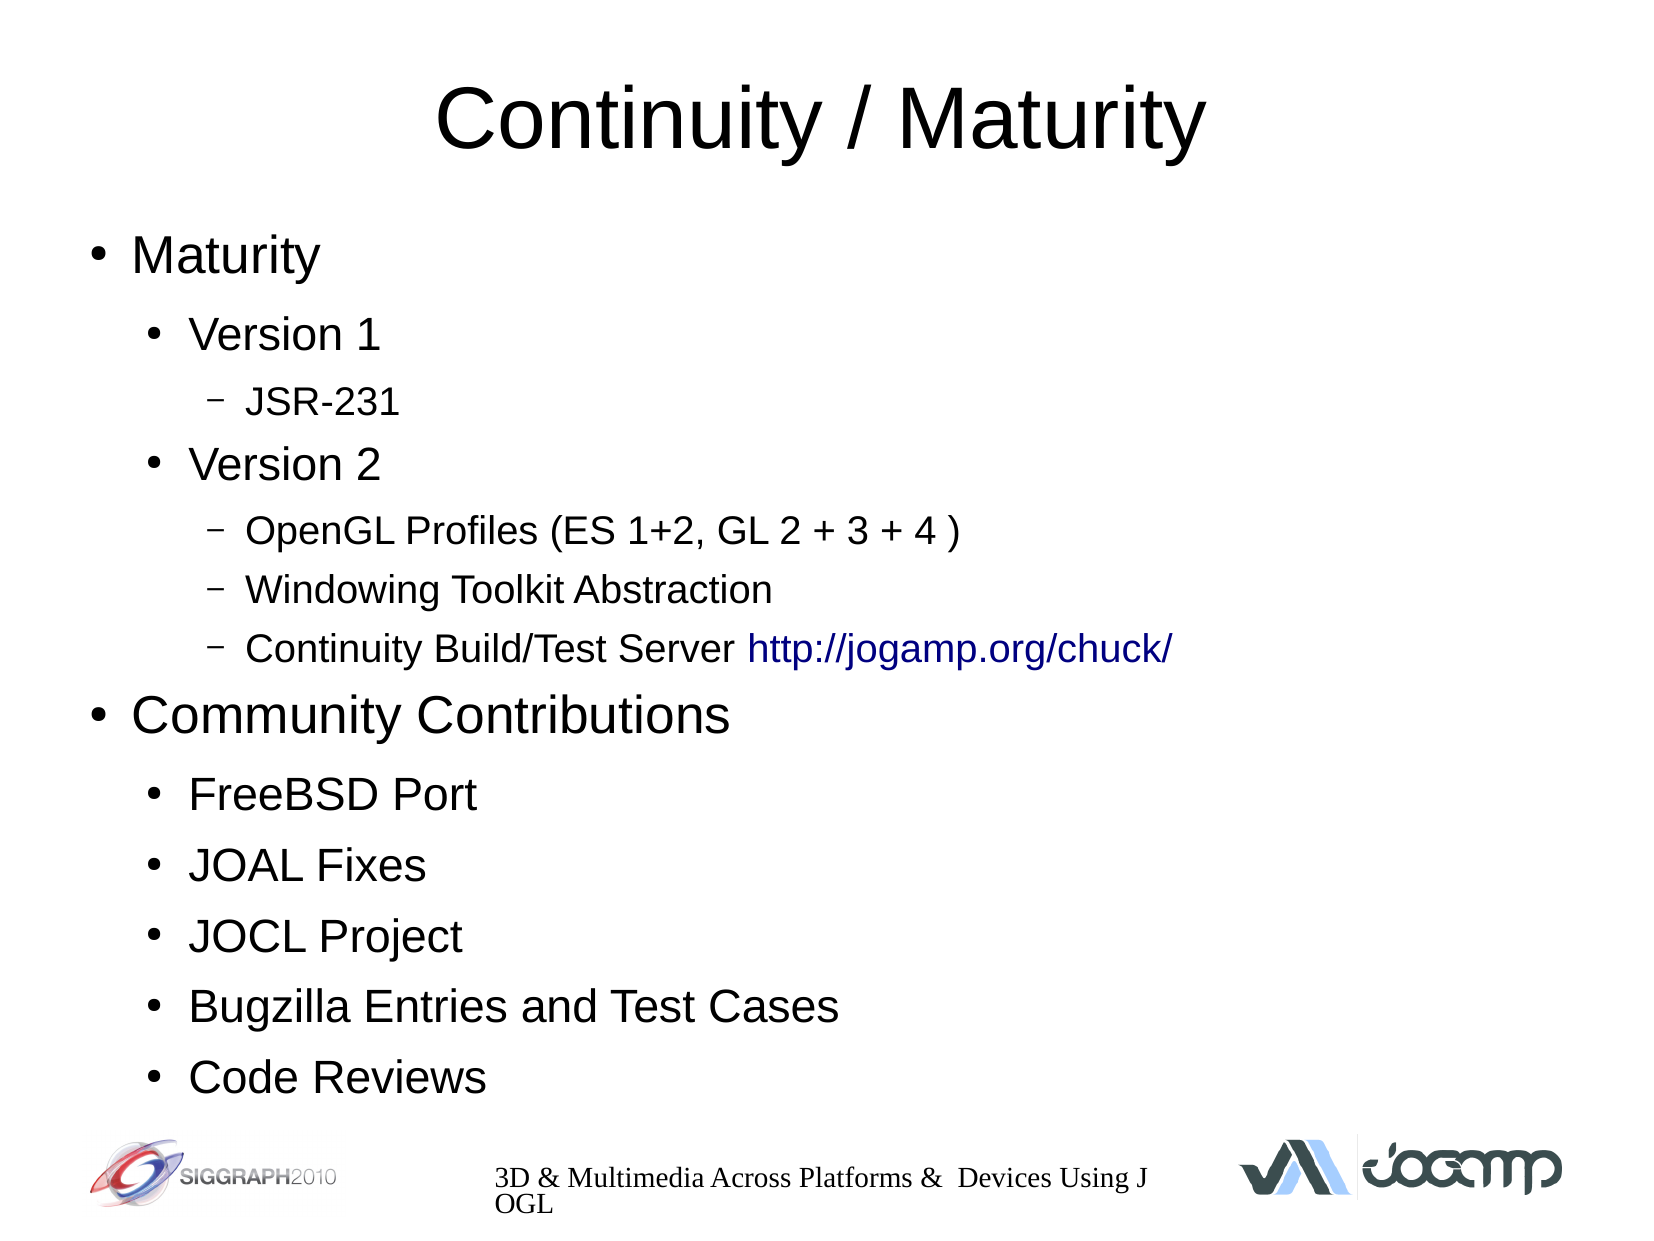

# Continuity / Maturity
Maturity
Version 1
JSR-231
Version 2
OpenGL Profiles (ES 1+2, GL 2 + 3 + 4 )
Windowing Toolkit Abstraction
Continuity Build/Test Server http://jogamp.org/chuck/
Community Contributions
FreeBSD Port
JOAL Fixes
JOCL Project
Bugzilla Entries and Test Cases
Code Reviews
3D & Multimedia Across Platforms & Devices Using JOGL